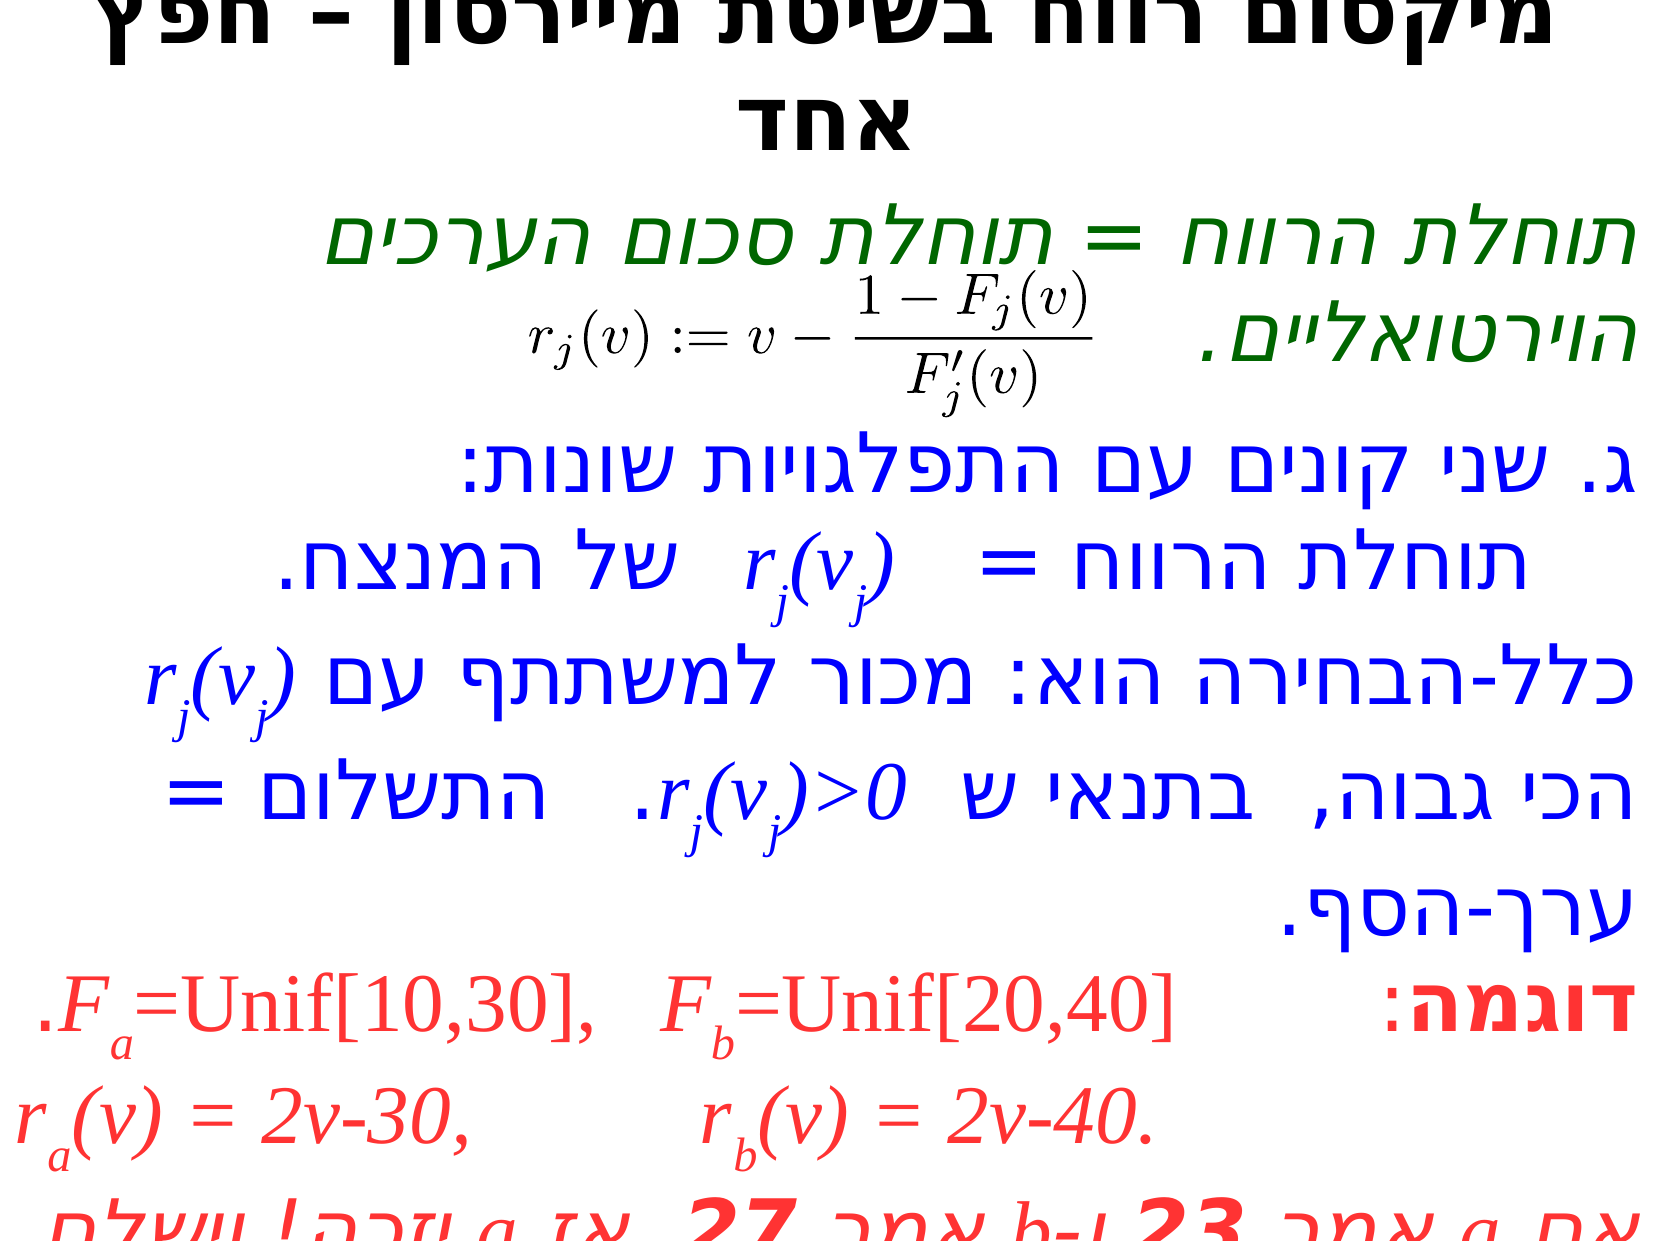

# מיקסום רווח בשיטת מיירסון – חפץ אחד
תוחלת הרווח = תוחלת סכום הערכים הוירטואליים.
ג. שני קונים עם התפלגויות שונות:
 תוחלת הרווח = rj(vj) של המנצח.
כלל-הבחירה הוא: מכור למשתתף עם rj(vj) הכי גבוה, בתנאי ש rj(vj)>0. התשלום = ערך-הסף.
דוגמה: Fa=Unif[10,30], Fb=Unif[20,40].
ra(v) = 2v-30, rb(v) = 2v-40.
אם a אמר 23 ו-b אמר 27, אז a יזכה! וישלם את ערך-הסף שלו שהוא 22 [ערך הסף של b הוא 28]. למה??